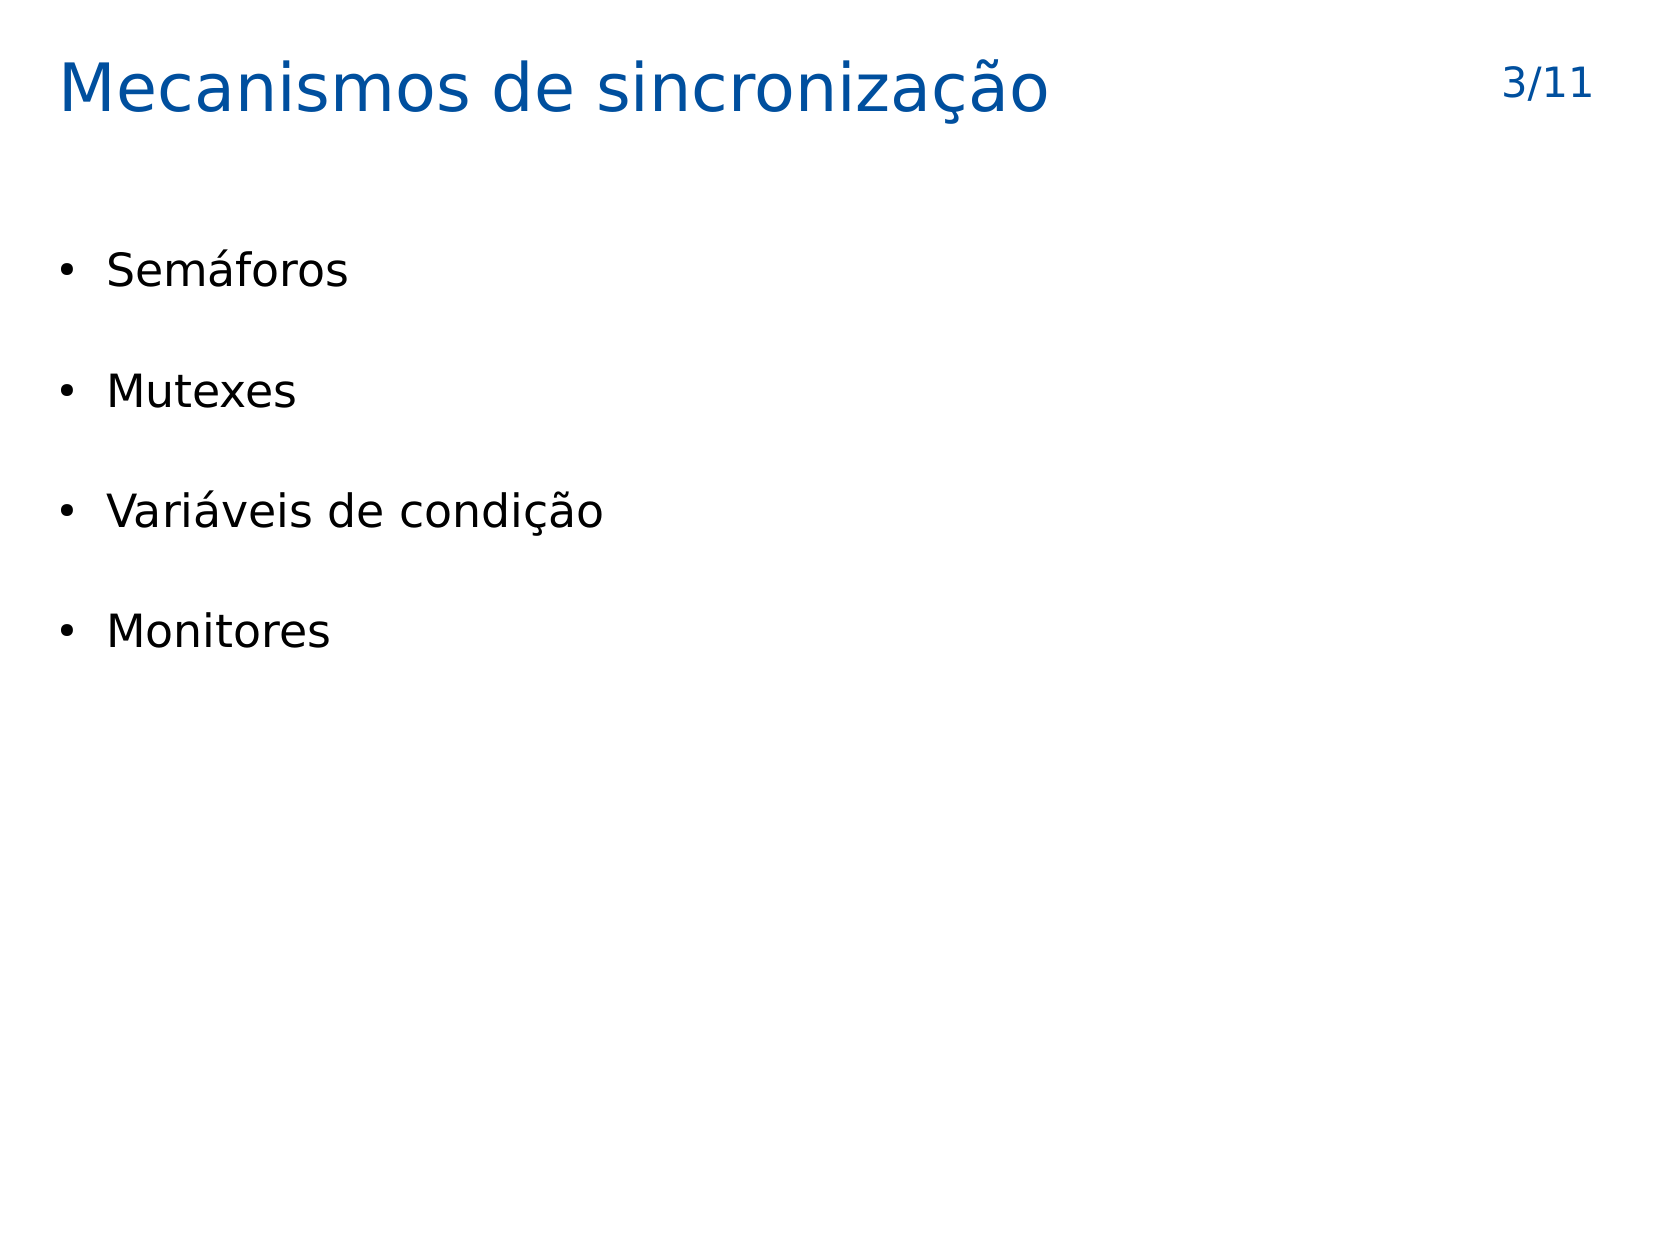

# Mecanismos de sincronização
3
Semáforos
Mutexes
Variáveis de condição
Monitores